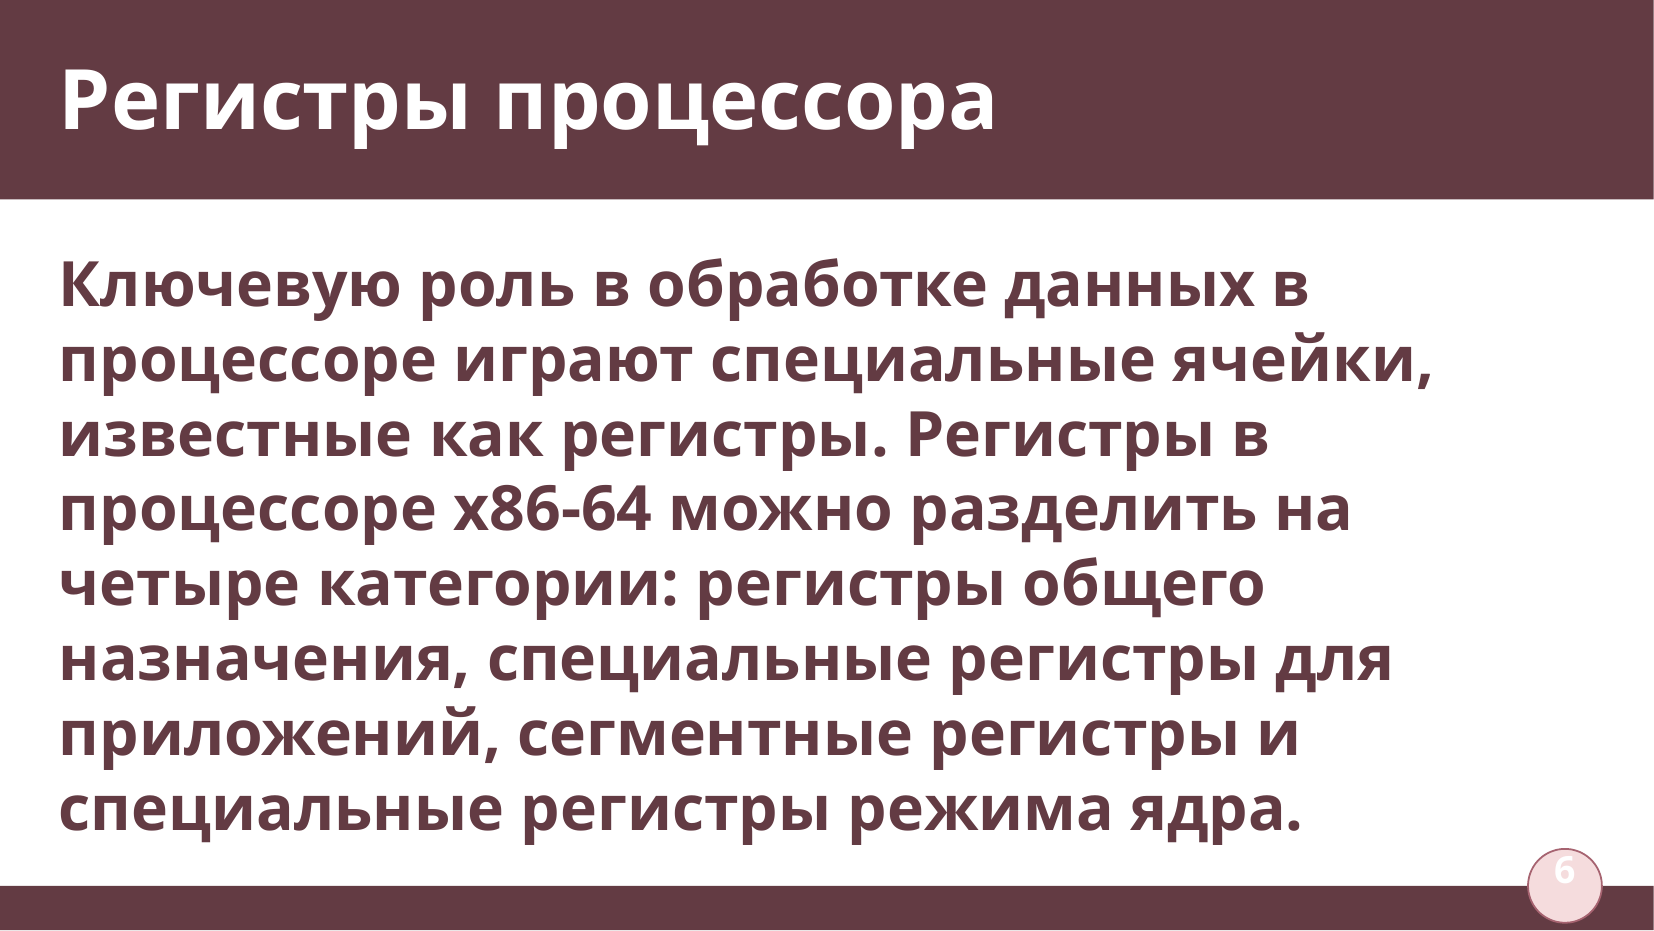

# Регистры процессора
Ключевую роль в обработке данных в процессоре играют специальные ячейки, известные как регистры. Регистры в процессоре x86-64 можно разделить на четыре категории: регистры общего назначения, специальные регистры для приложений, сегментные регистры и специальные регистры режима ядра.